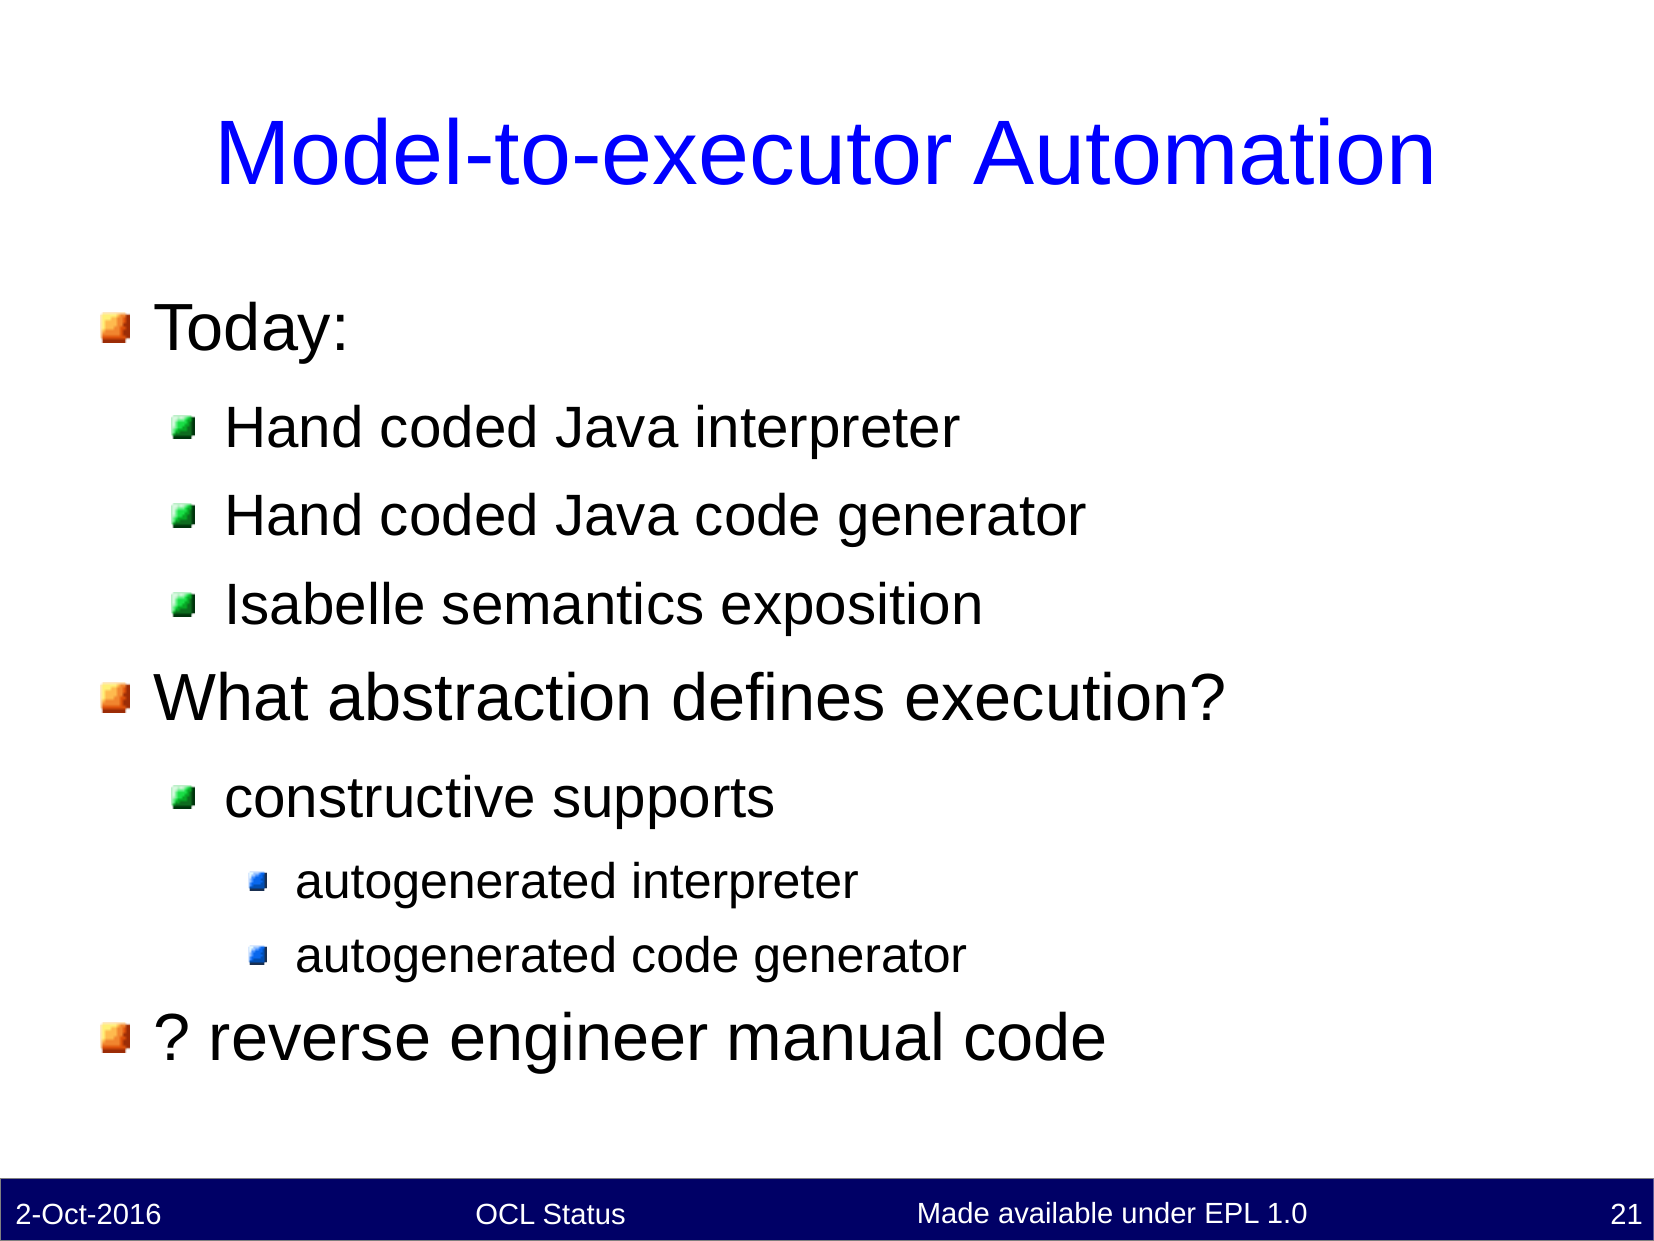

# Model-to-executor Automation
Today:
Hand coded Java interpreter
Hand coded Java code generator
Isabelle semantics exposition
What abstraction defines execution?
constructive supports
autogenerated interpreter
autogenerated code generator
? reverse engineer manual code
2-Oct-2016
OCL Status
21